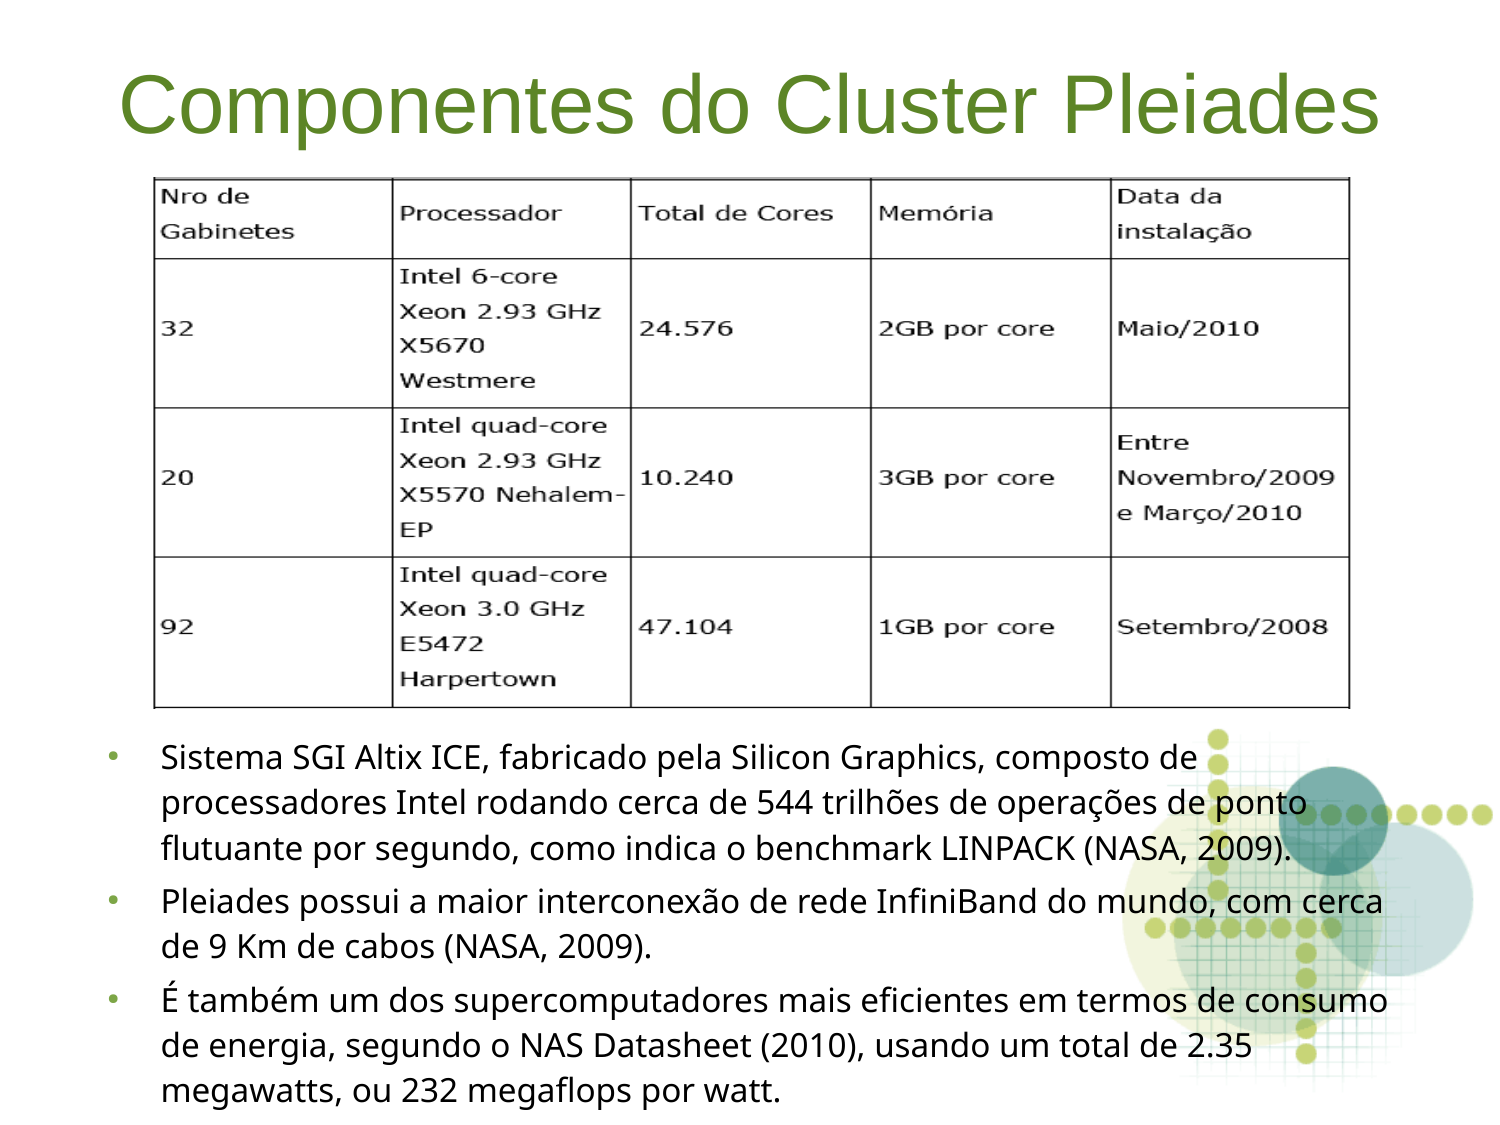

# Componentes do Cluster Pleiades
Sistema SGI Altix ICE, fabricado pela Silicon Graphics, composto de processadores Intel rodando cerca de 544 trilhões de operações de ponto flutuante por segundo, como indica o benchmark LINPACK (NASA, 2009).
Pleiades possui a maior interconexão de rede InfiniBand do mundo, com cerca de 9 Km de cabos (NASA, 2009).
É também um dos supercomputadores mais eficientes em termos de consumo de energia, segundo o NAS Datasheet (2010), usando um total de 2.35 megawatts, ou 232 megaflops por watt.